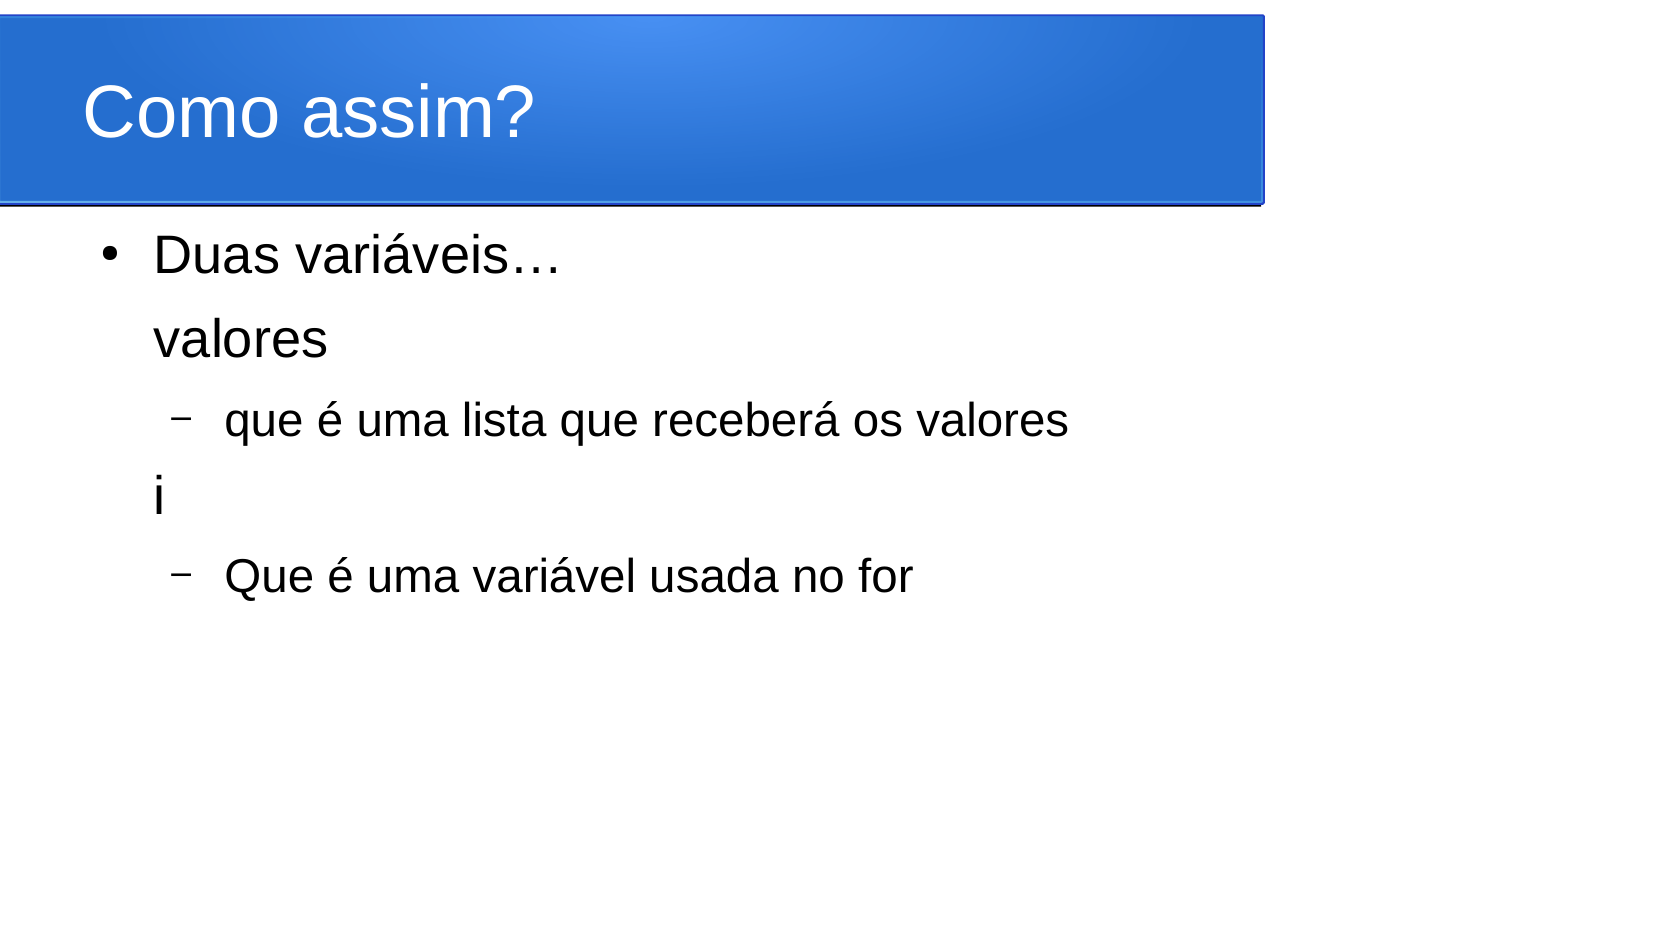

# Como assim?
Duas variáveis…
valores
que é uma lista que receberá os valores
i
Que é uma variável usada no for